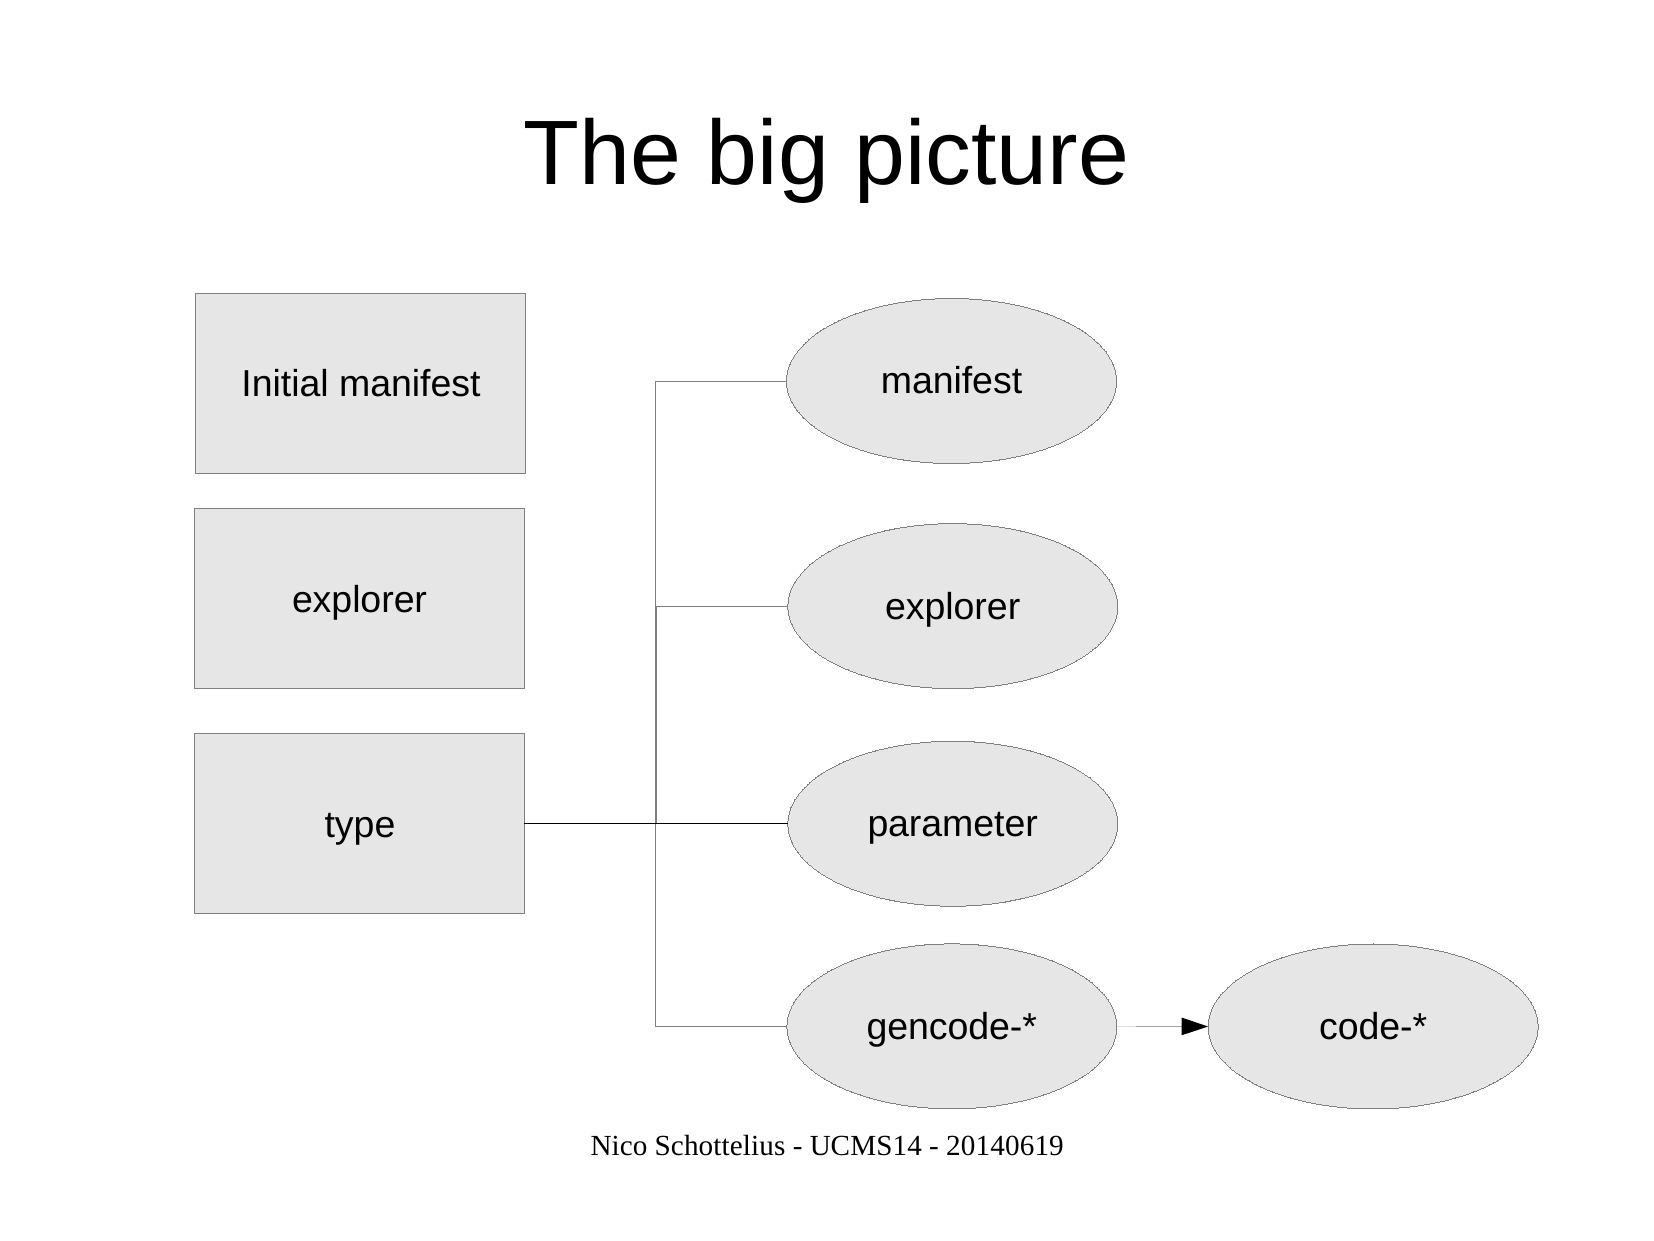

# The big picture
Initial manifest
manifest
explorer
explorer
type
parameter
gencode-*
code-*
Nico Schottelius - UCMS14 - 20140619